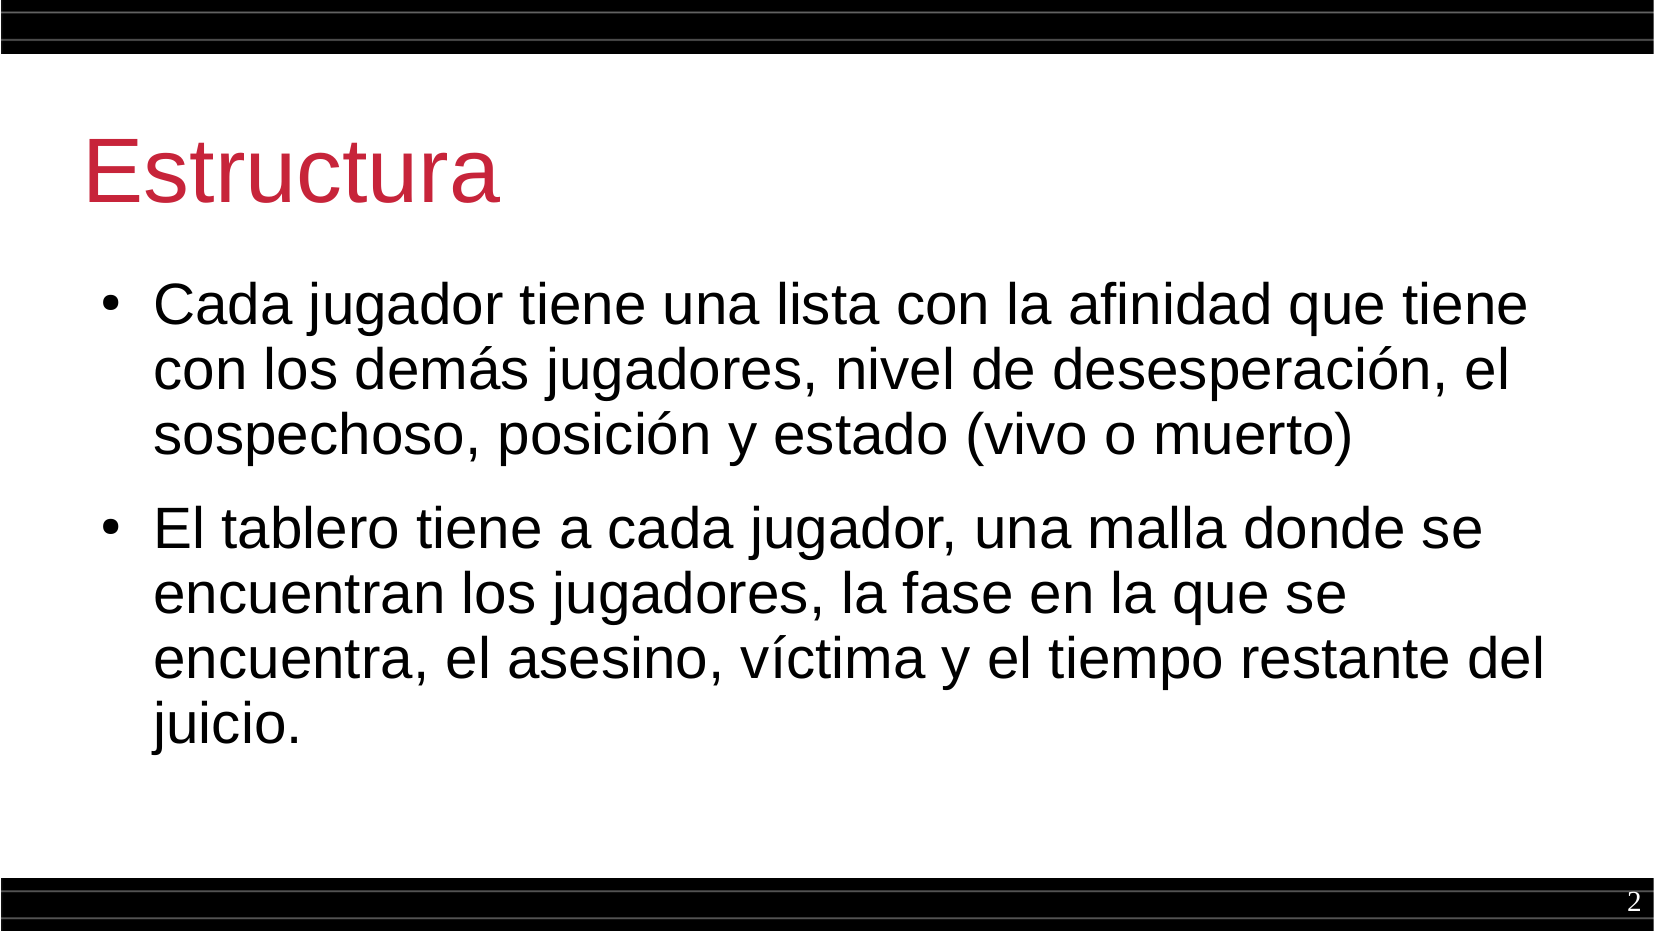

# Estructura
Cada jugador tiene una lista con la afinidad que tiene con los demás jugadores, nivel de desesperación, el sospechoso, posición y estado (vivo o muerto)
El tablero tiene a cada jugador, una malla donde se encuentran los jugadores, la fase en la que se encuentra, el asesino, víctima y el tiempo restante del juicio.